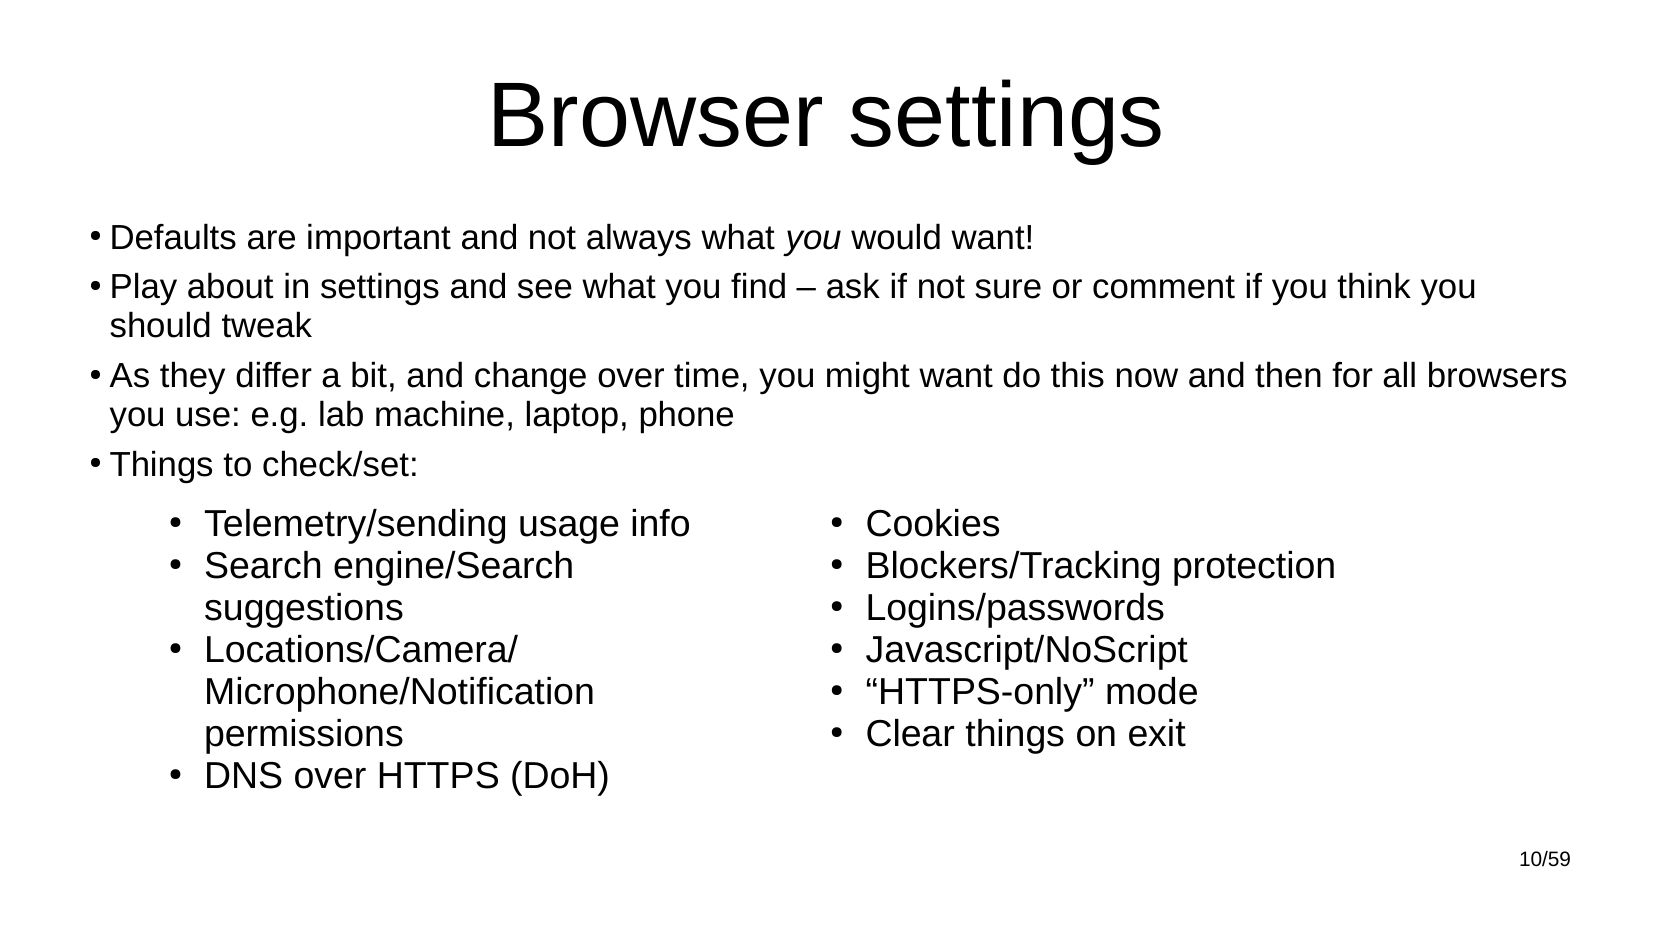

# Browser settings
Defaults are important and not always what you would want!
Play about in settings and see what you find – ask if not sure or comment if you think you should tweak
As they differ a bit, and change over time, you might want do this now and then for all browsers you use: e.g. lab machine, laptop, phone
Things to check/set:
Telemetry/sending usage info
Search engine/Search suggestions
Locations/Camera/Microphone/Notification permissions
DNS over HTTPS (DoH)
Cookies
Blockers/Tracking protection
Logins/passwords
Javascript/NoScript
“HTTPS-only” mode
Clear things on exit
10